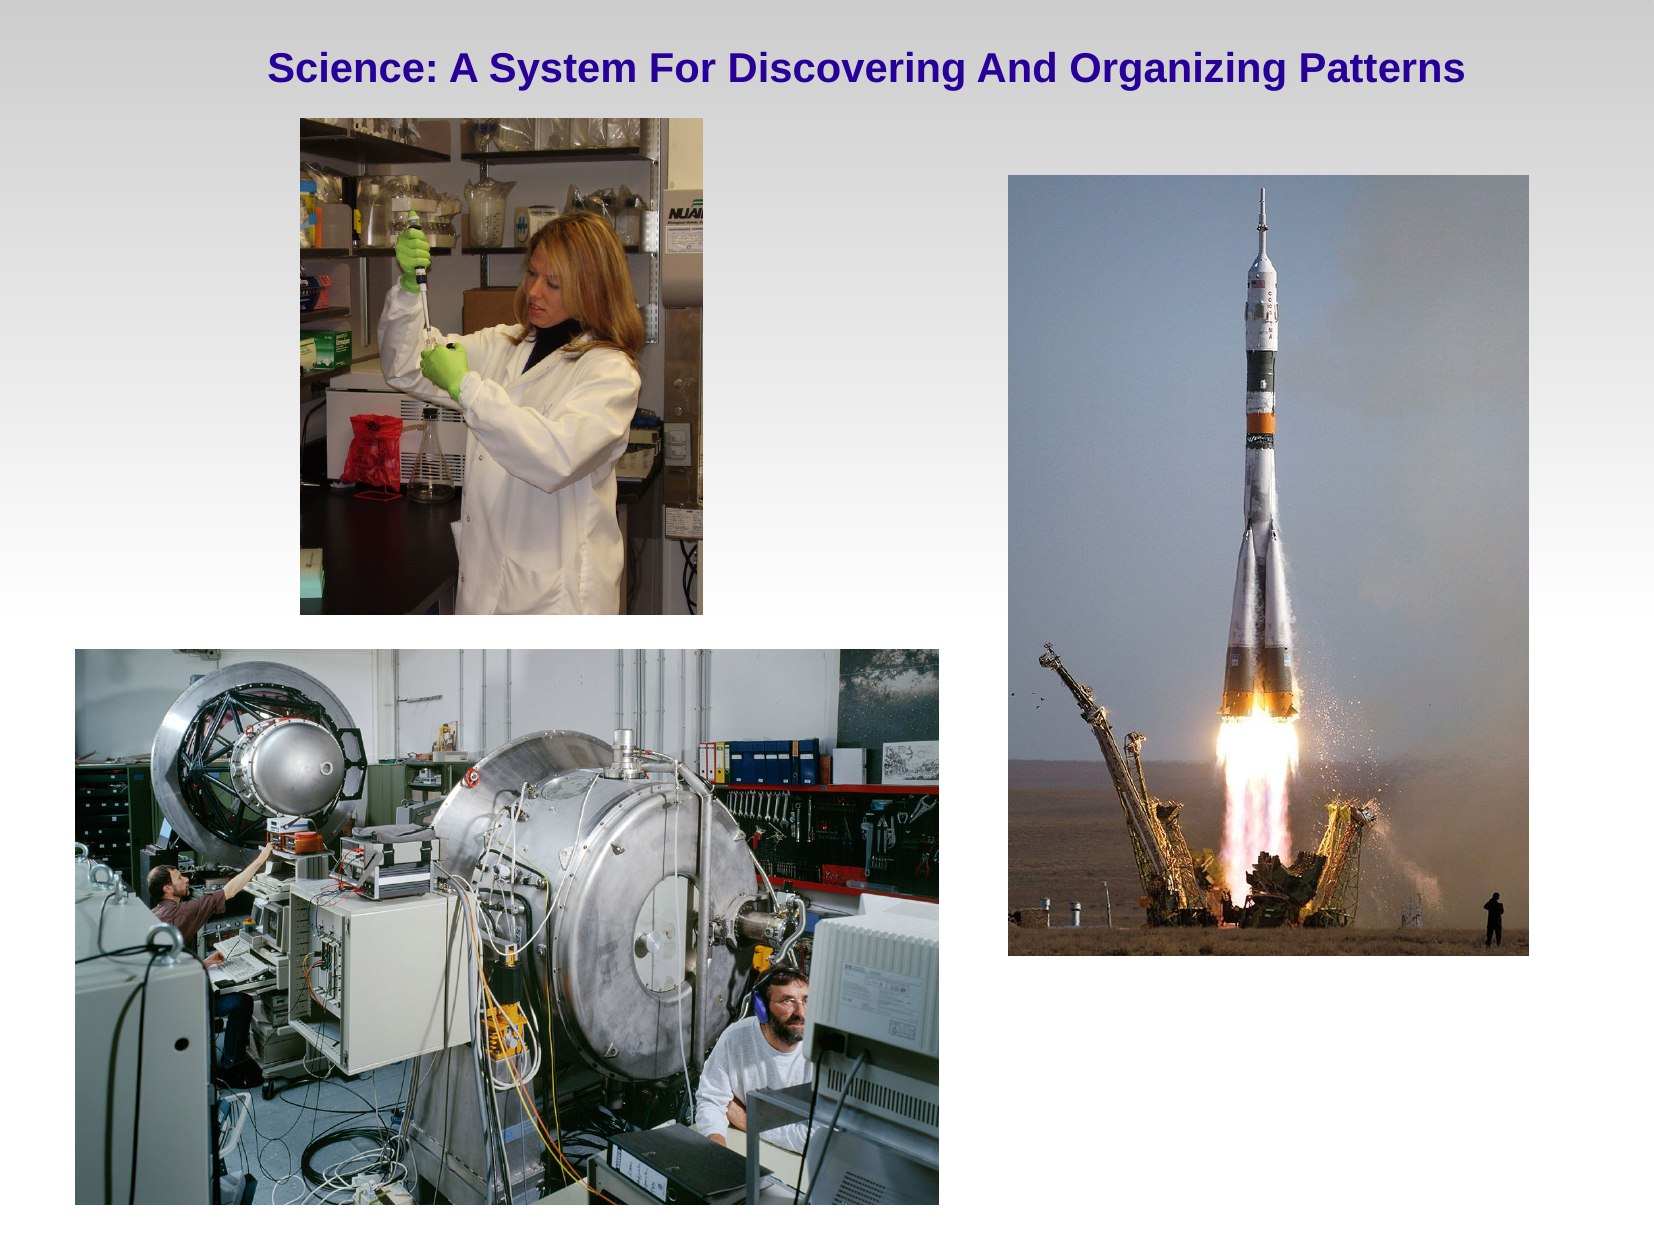

Science: A System For Discovering And Organizing Patterns